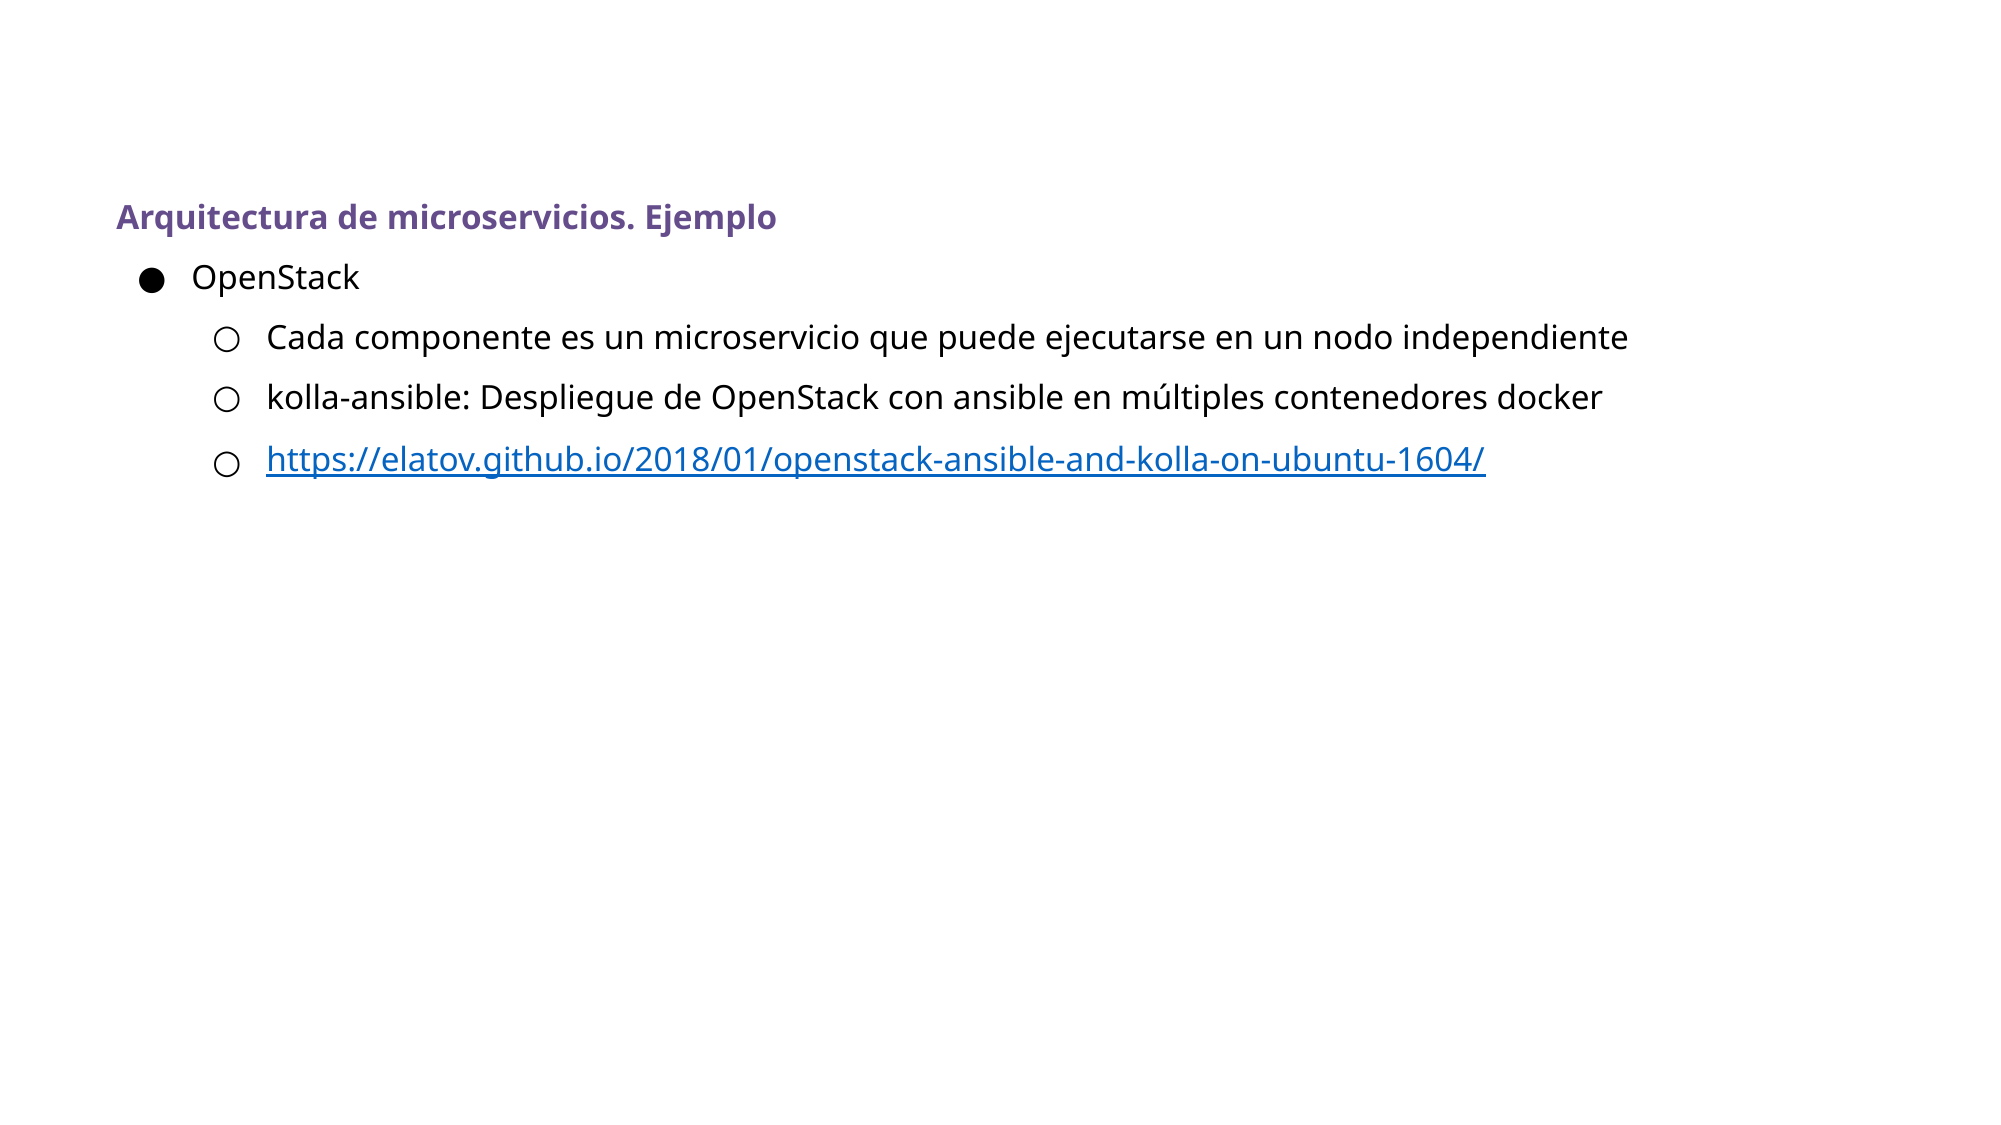

Arquitectura de microservicios. Ejemplo
OpenStack
Cada componente es un microservicio que puede ejecutarse en un nodo independiente
kolla-ansible: Despliegue de OpenStack con ansible en múltiples contenedores docker
https://elatov.github.io/2018/01/openstack-ansible-and-kolla-on-ubuntu-1604/